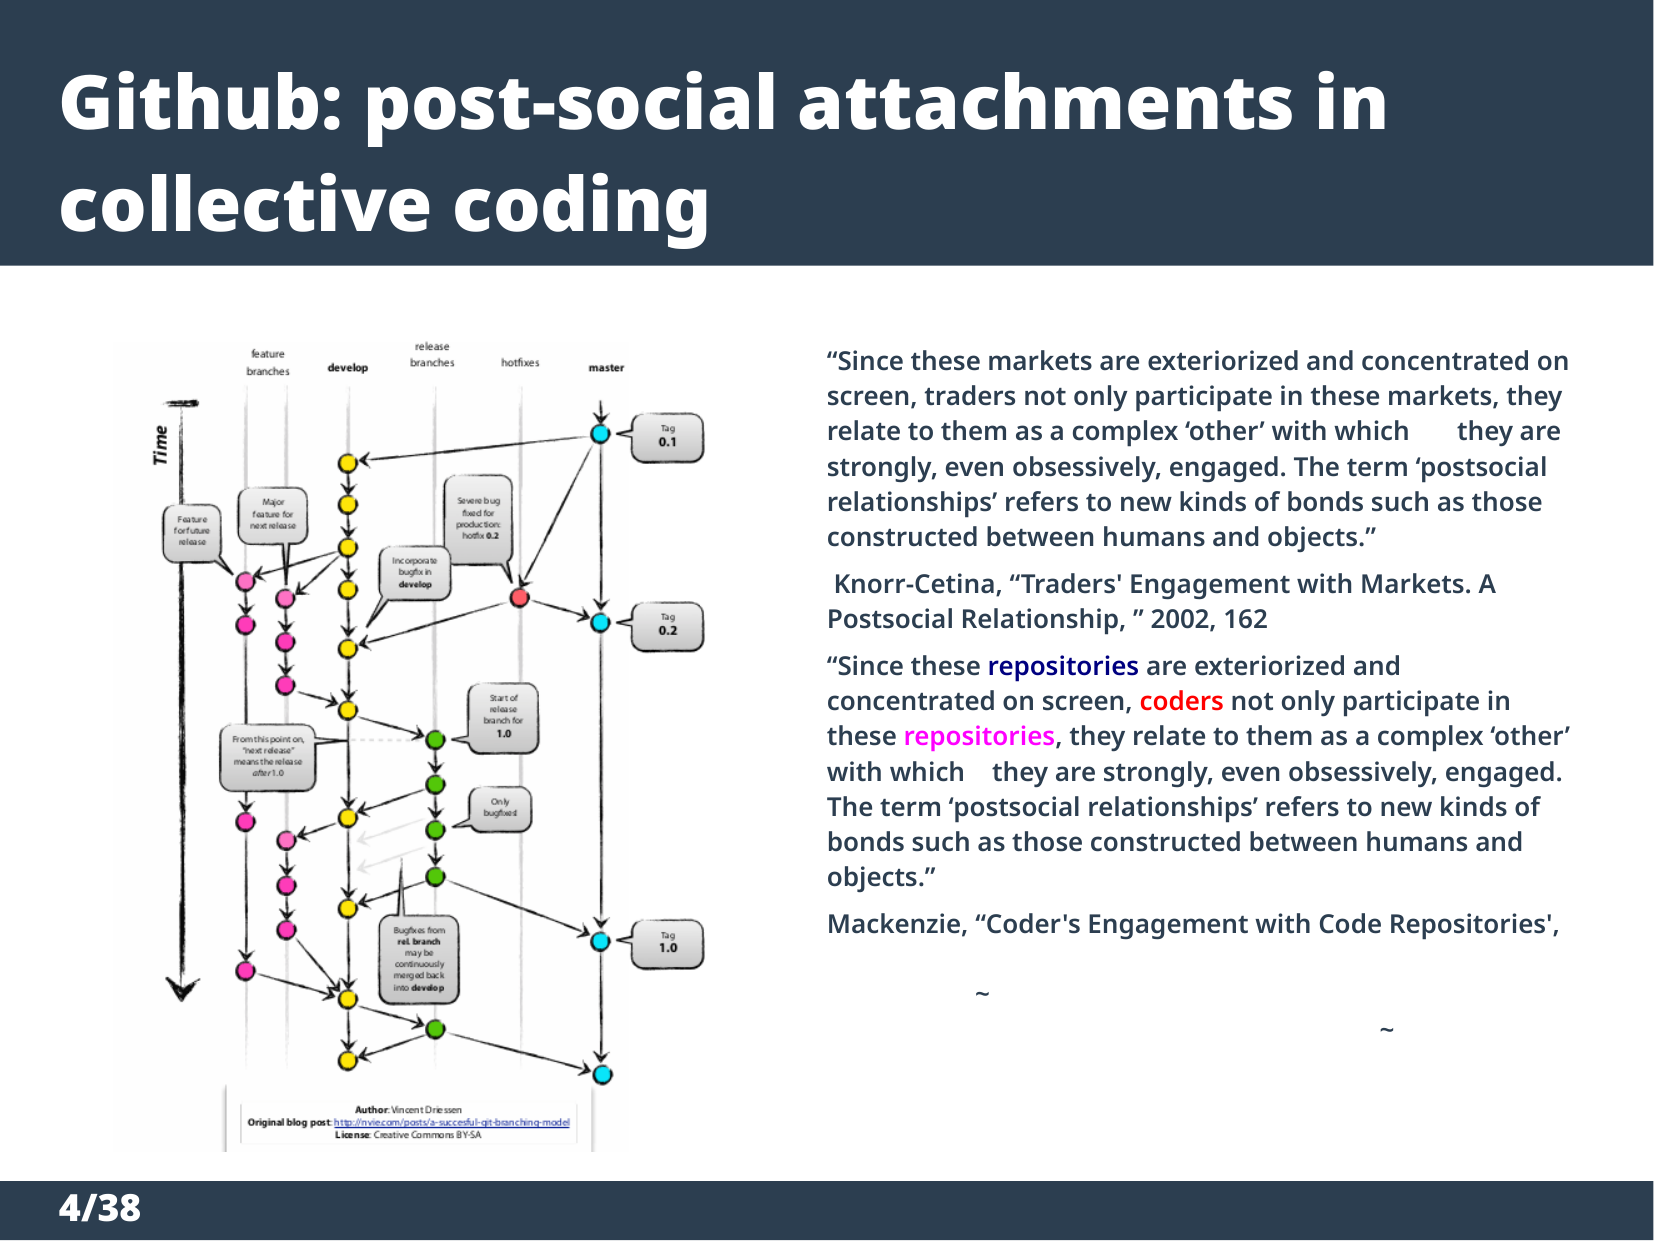

# Github: post-social attachments in collective coding
“Since these markets are exteriorized and concentrated on screen, traders not only participate in these markets, they relate to them as a complex ‘other’ with which they are strongly, even obsessively, engaged. The term ‘postsocial relationships’ refers to new kinds of bonds such as those constructed between humans and objects.”
 Knorr-Cetina, “Traders' Engagement with Markets. A Postsocial Relationship, ” 2002, 162
“Since these repositories are exteriorized and concentrated on screen, coders not only participate in these repositories, they relate to them as a complex ‘other’ with which they are strongly, even obsessively, engaged. The term ‘postsocial relationships’ refers to new kinds of bonds such as those constructed between humans and objects.”
Mackenzie, “Coder's Engagement with Code Repositories', ~ ~